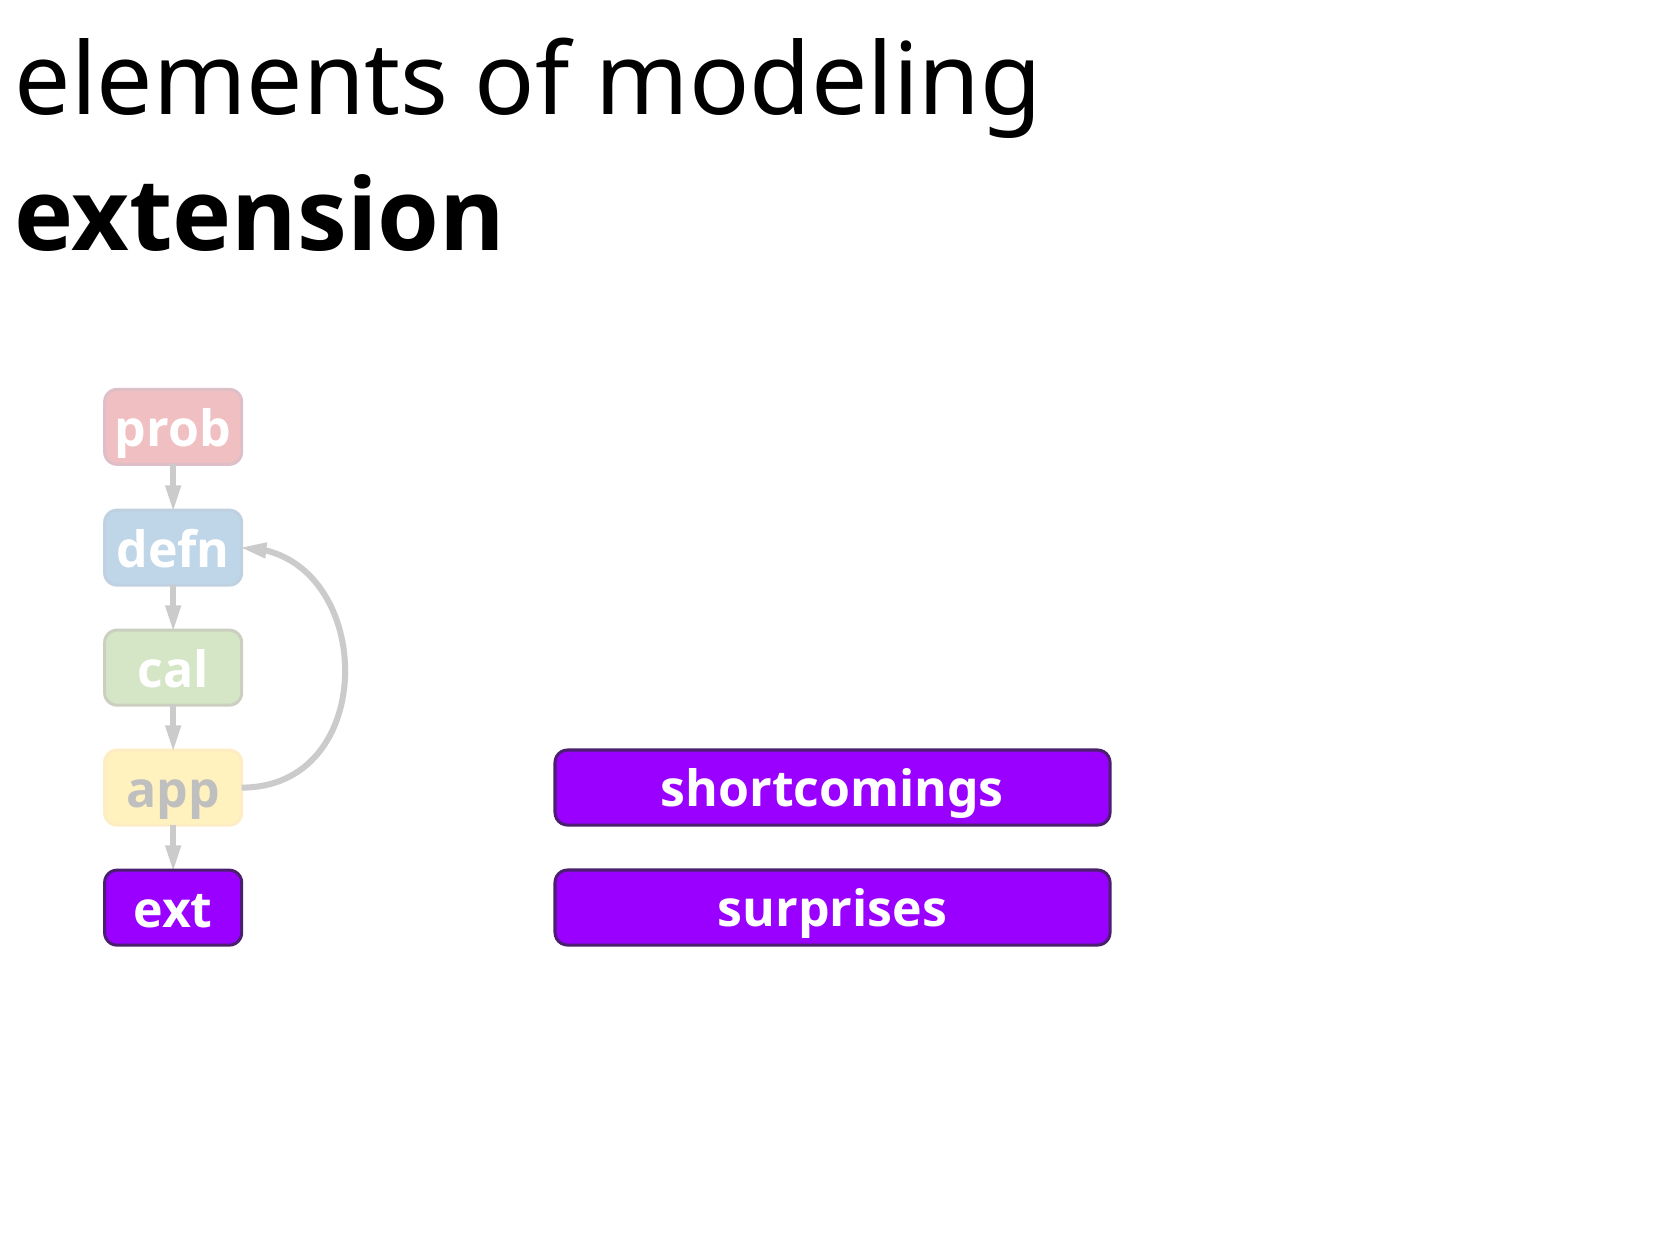

elements of modeling
extension
prob
defn
cal
shortcomings
app
surprises
ext